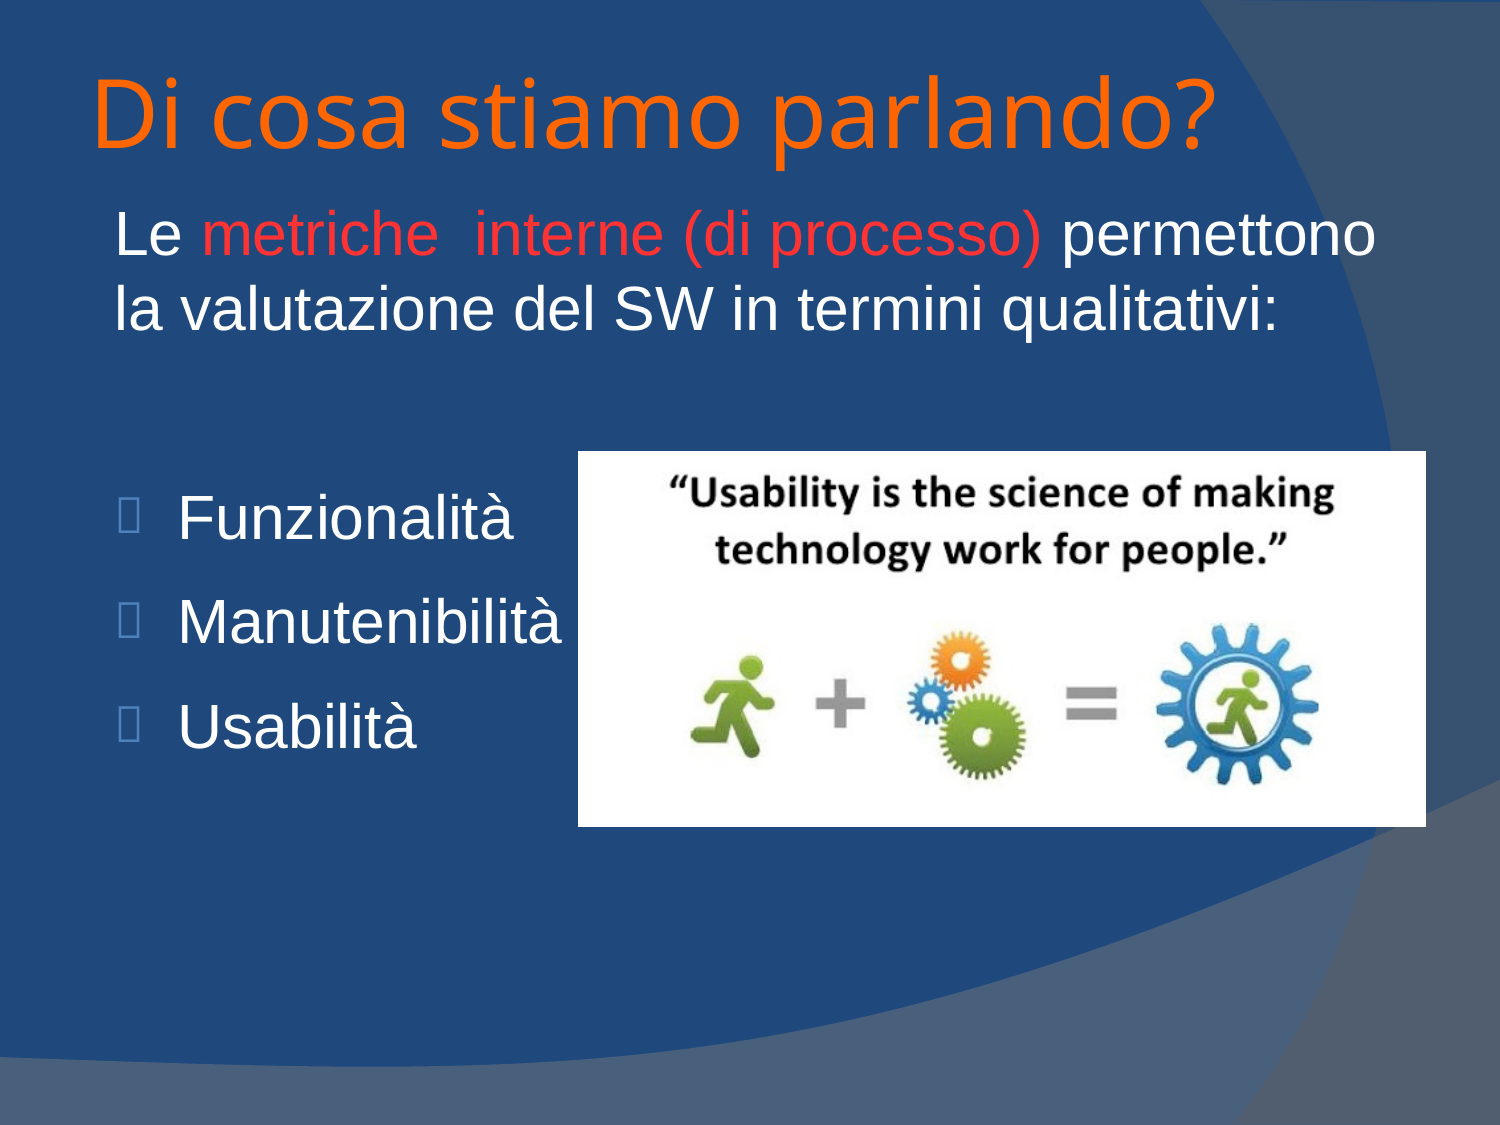

# Di cosa stiamo parlando?
Le metriche interne (di processo) permettono la valutazione del SW in termini qualitativi:
Funzionalità
Manutenibilità
Usabilità